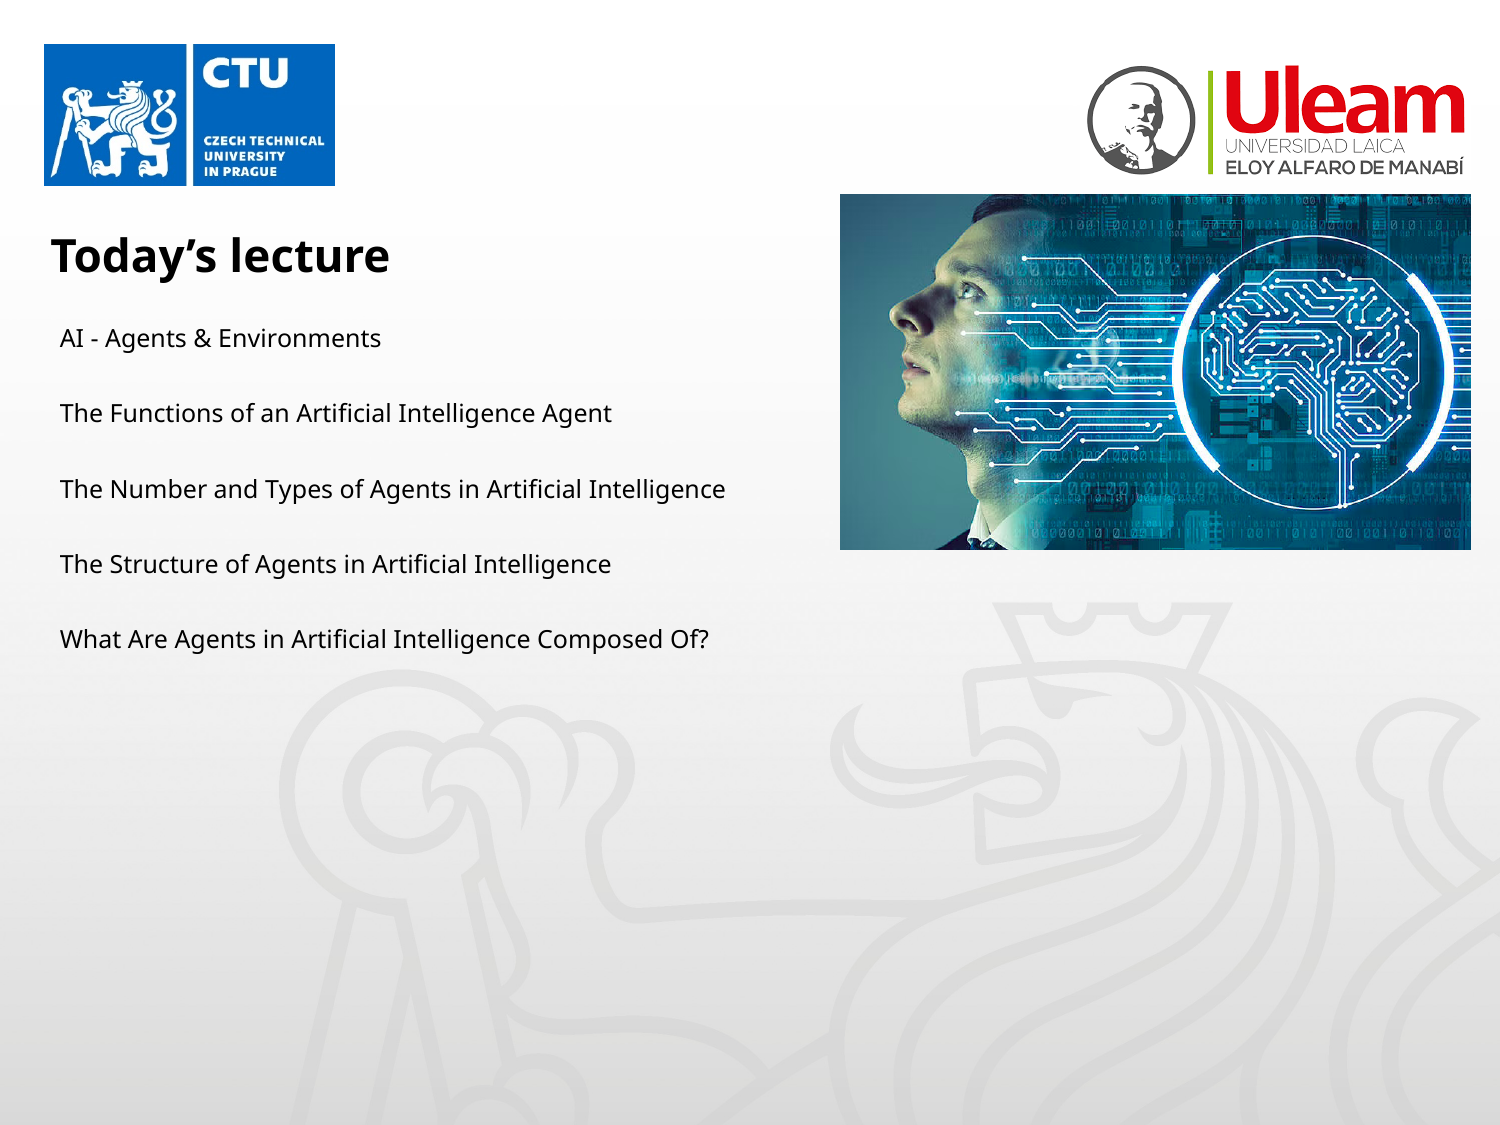

# Today’s lecture
AI - Agents & Environments
The Functions of an Artificial Intelligence Agent
The Number and Types of Agents in Artificial Intelligence
The Structure of Agents in Artificial Intelligence
What Are Agents in Artificial Intelligence Composed Of?